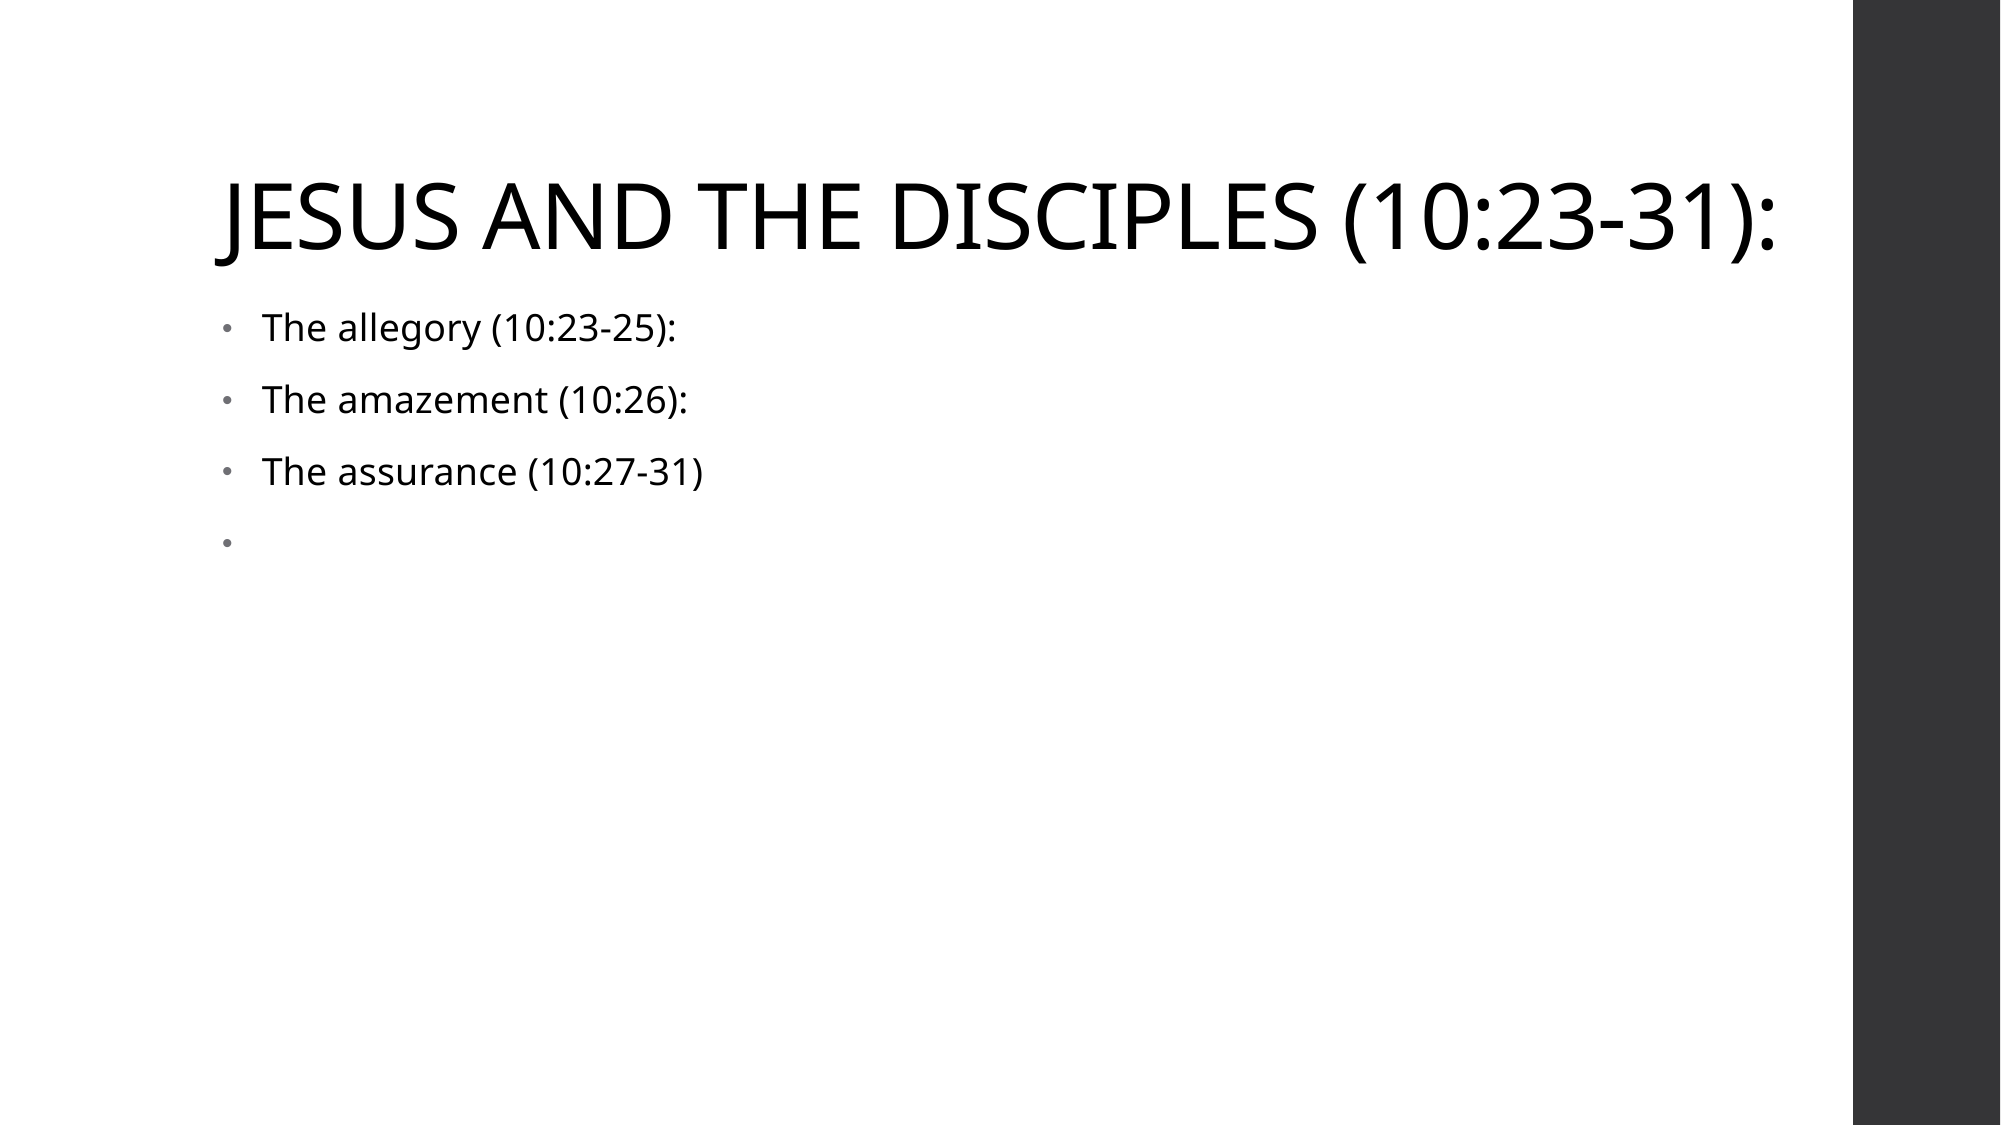

# JESUS AND THE DISCIPLES (10:23-31):
 The allegory (10:23-25):
 The amazement (10:26):
 The assurance (10:27-31)